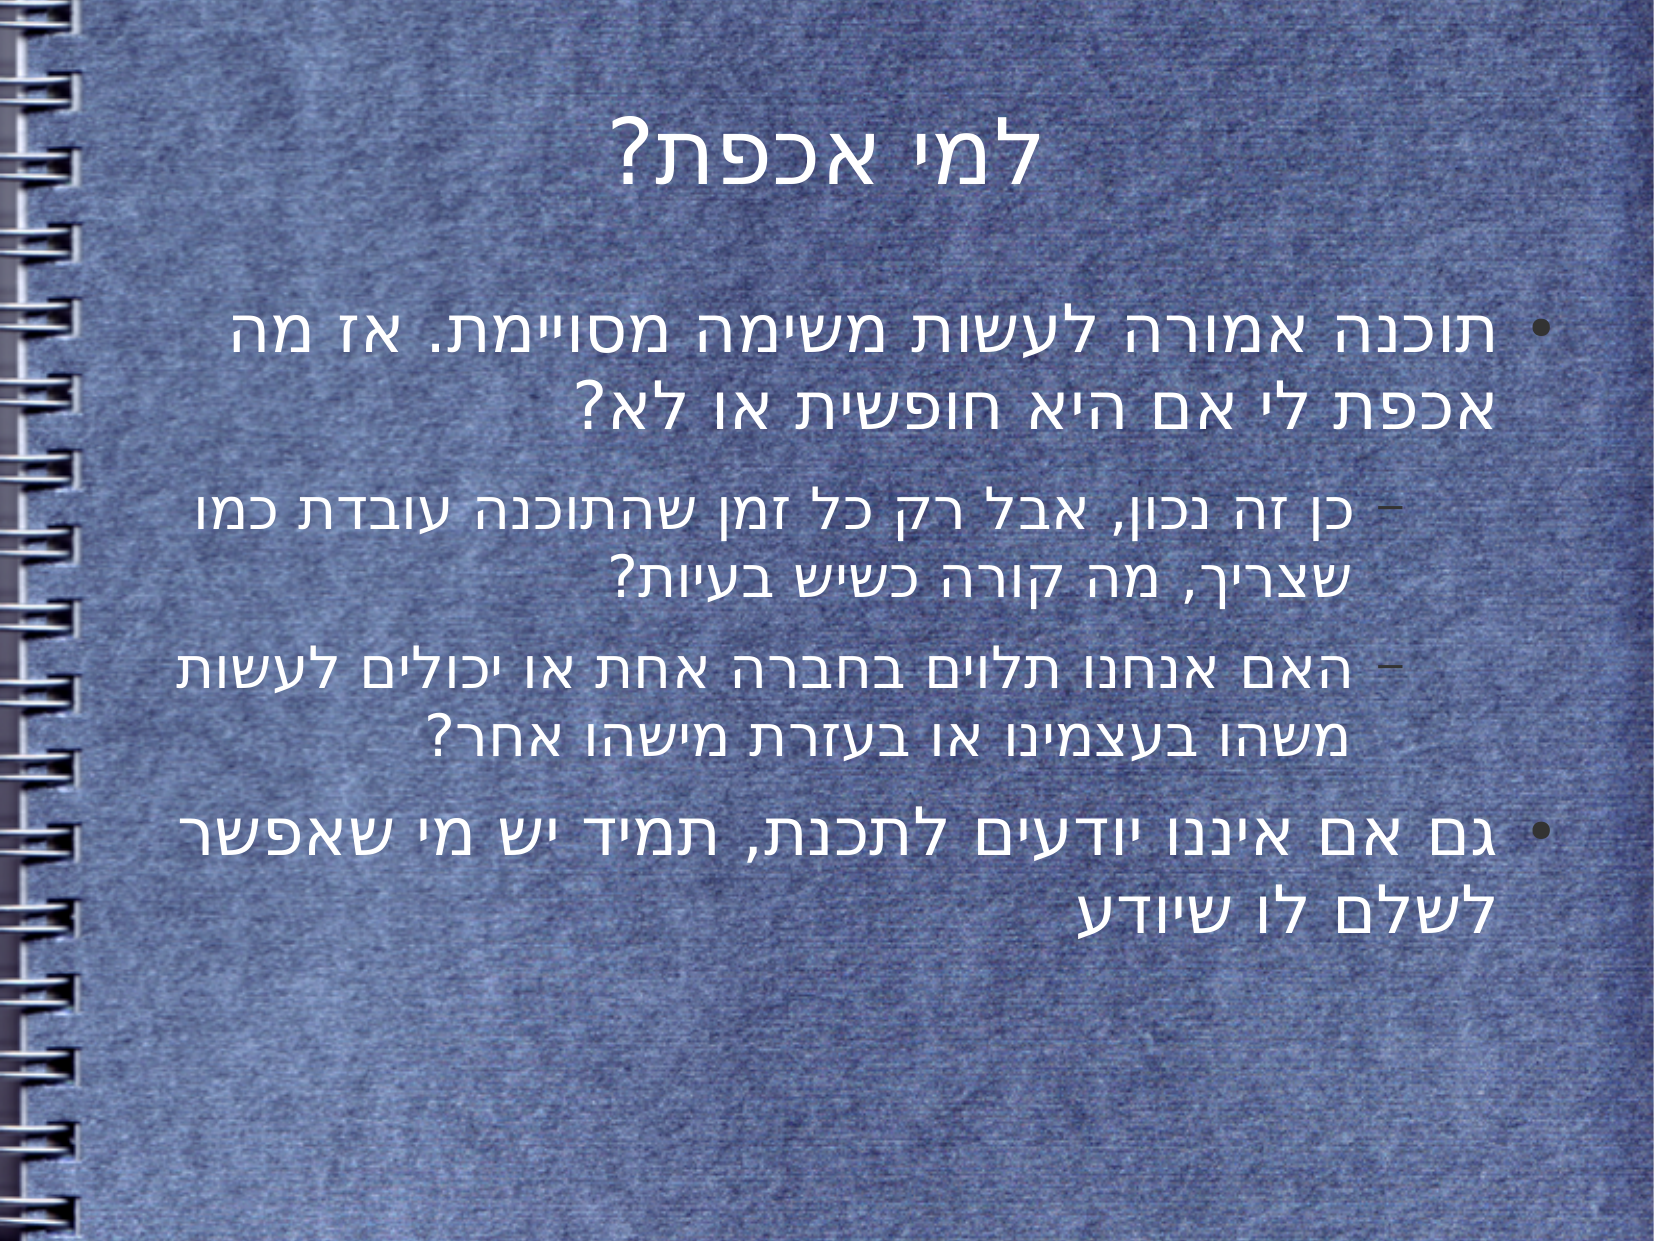

# למי אכפת?
תוכנה אמורה לעשות משימה מסויימת. אז מה אכפת לי אם היא חופשית או לא?
כן זה נכון, אבל רק כל זמן שהתוכנה עובדת כמו שצריך, מה קורה כשיש בעיות?
האם אנחנו תלוים בחברה אחת או יכולים לעשות משהו בעצמינו או בעזרת מישהו אחר?
גם אם איננו יודעים לתכנת, תמיד יש מי שאפשר לשלם לו שיודע